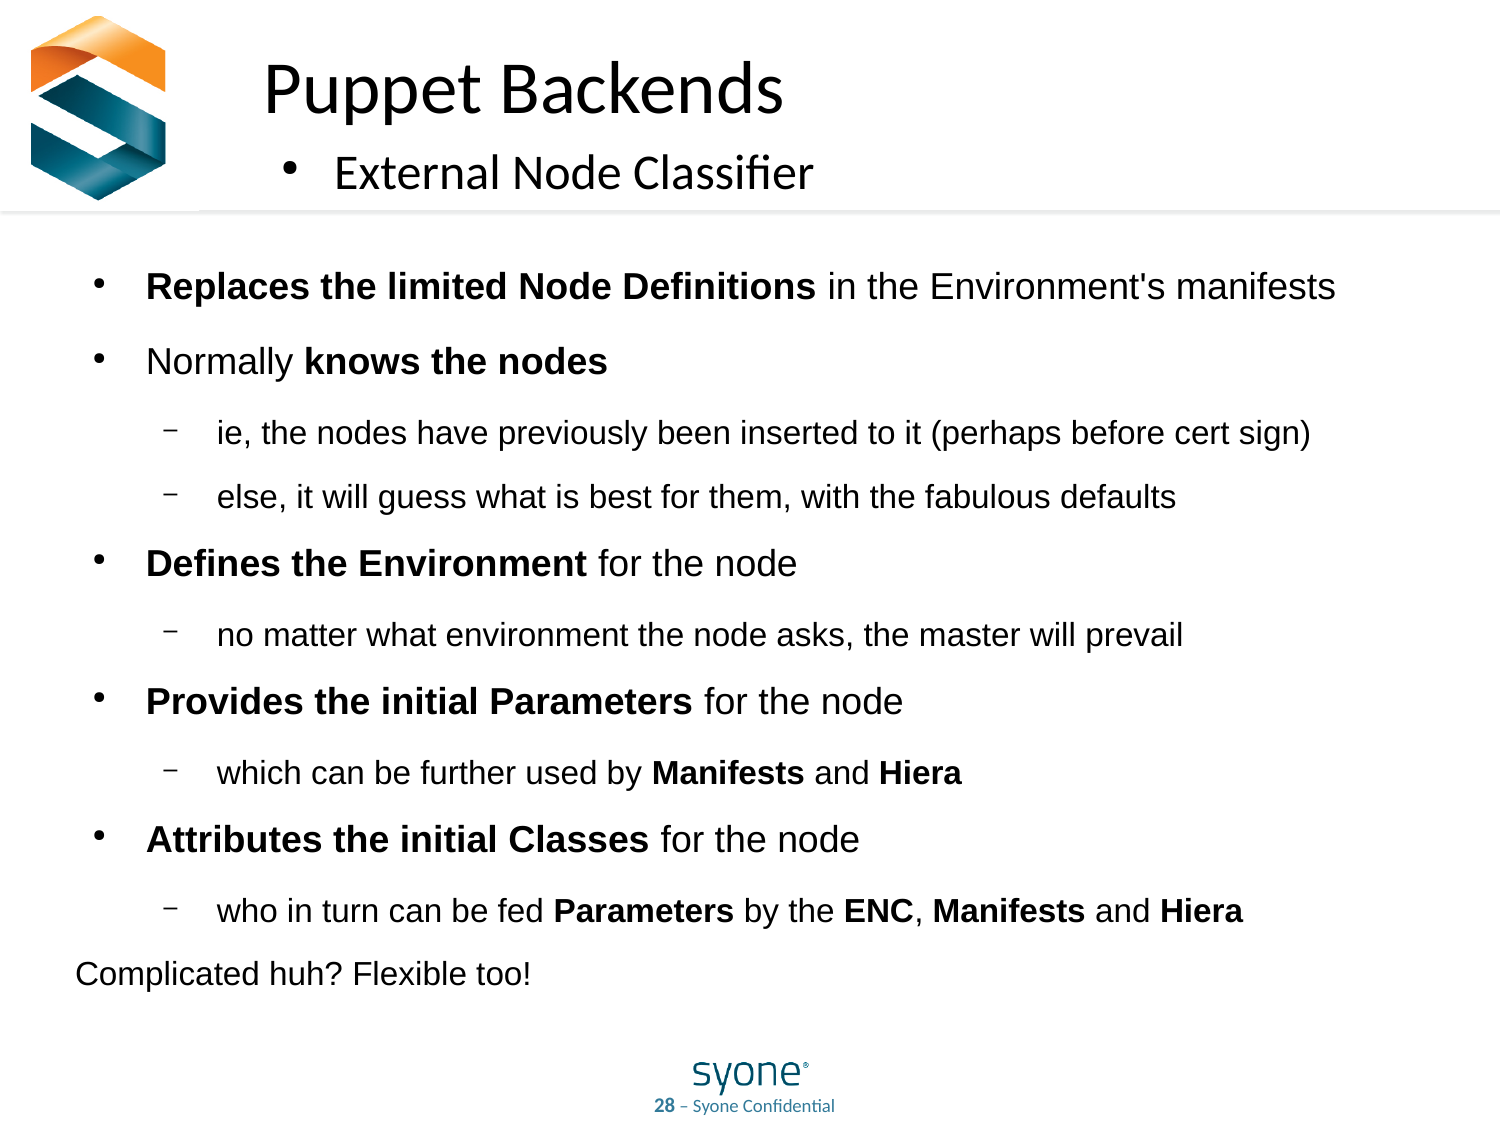

# Puppet Backends
External Node Classifier
Replaces the limited Node Definitions in the Environment's manifests
Normally knows the nodes
ie, the nodes have previously been inserted to it (perhaps before cert sign)
else, it will guess what is best for them, with the fabulous defaults
Defines the Environment for the node
no matter what environment the node asks, the master will prevail
Provides the initial Parameters for the node
which can be further used by Manifests and Hiera
Attributes the initial Classes for the node
who in turn can be fed Parameters by the ENC, Manifests and Hiera
Complicated huh? Flexible too!